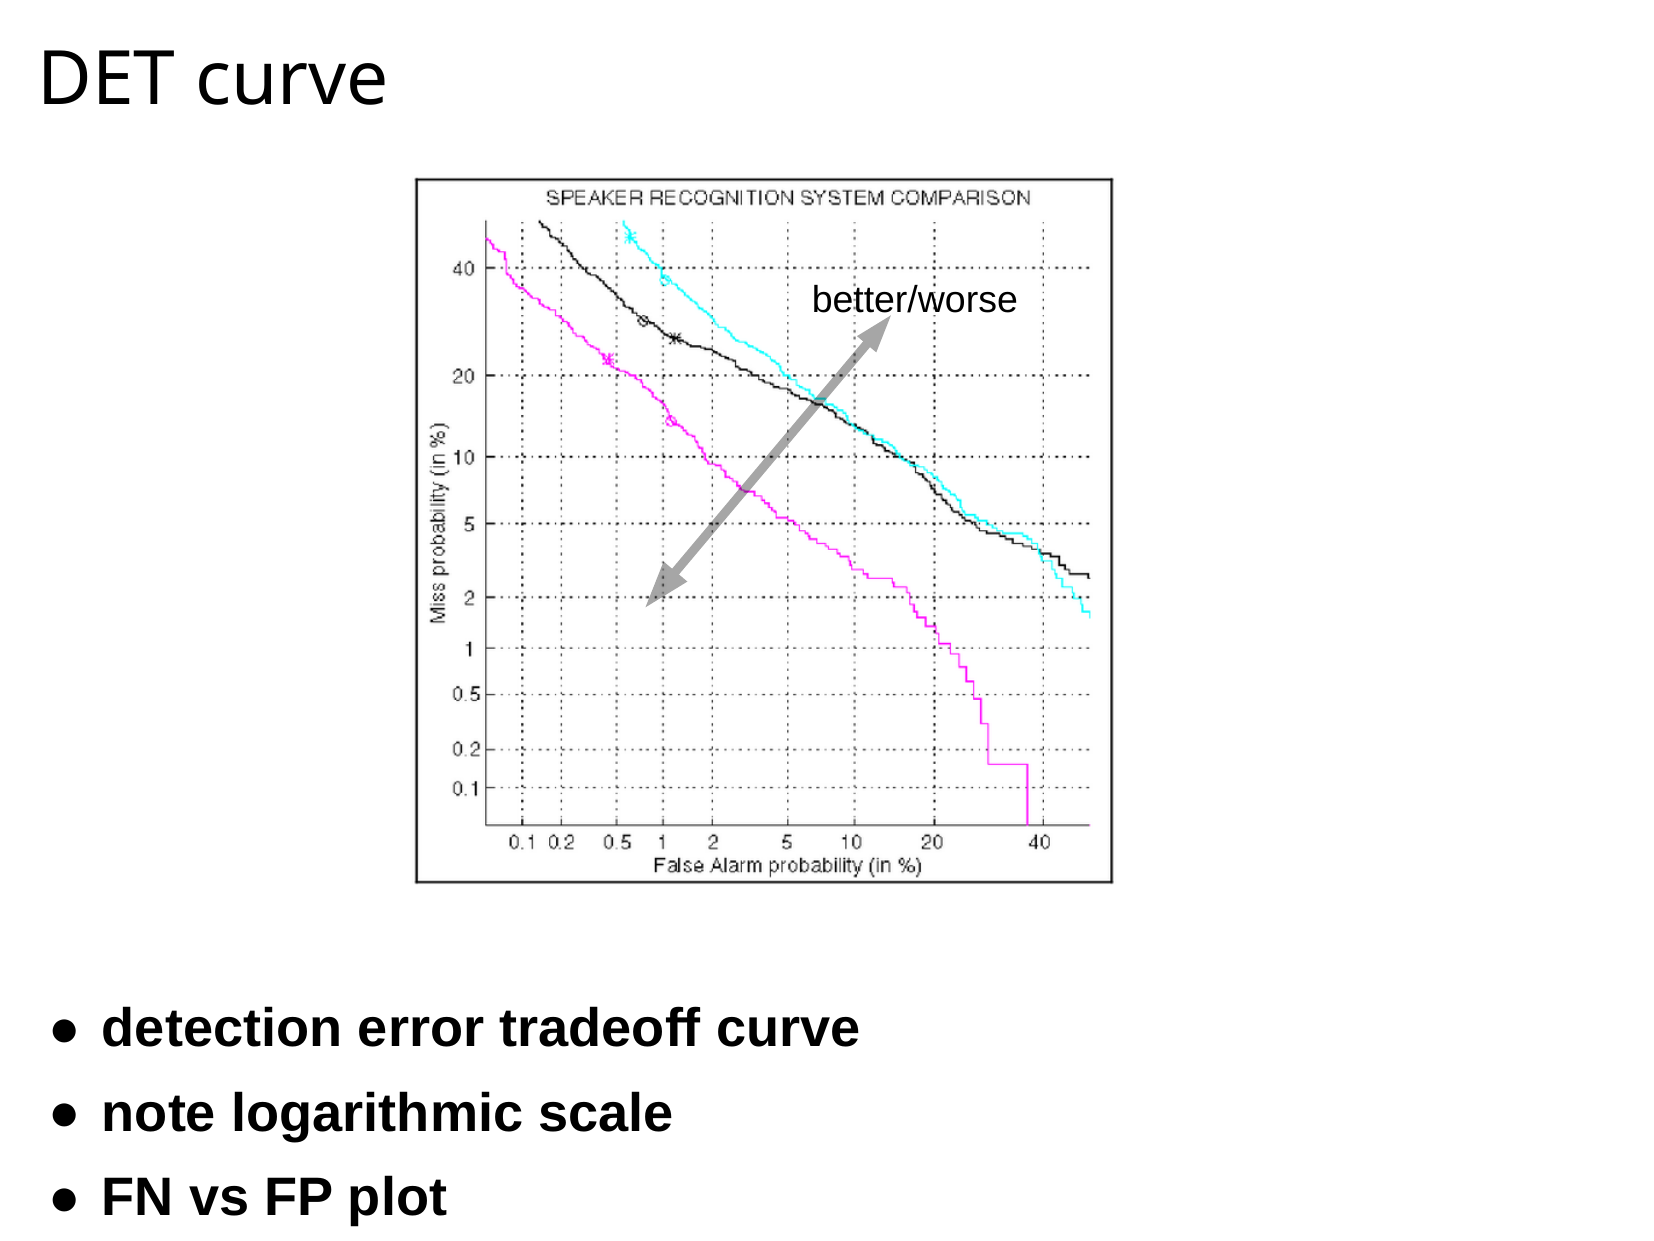

# DET curve
better/worse
detection error tradeoff curve
note logarithmic scale
FN vs FP plot